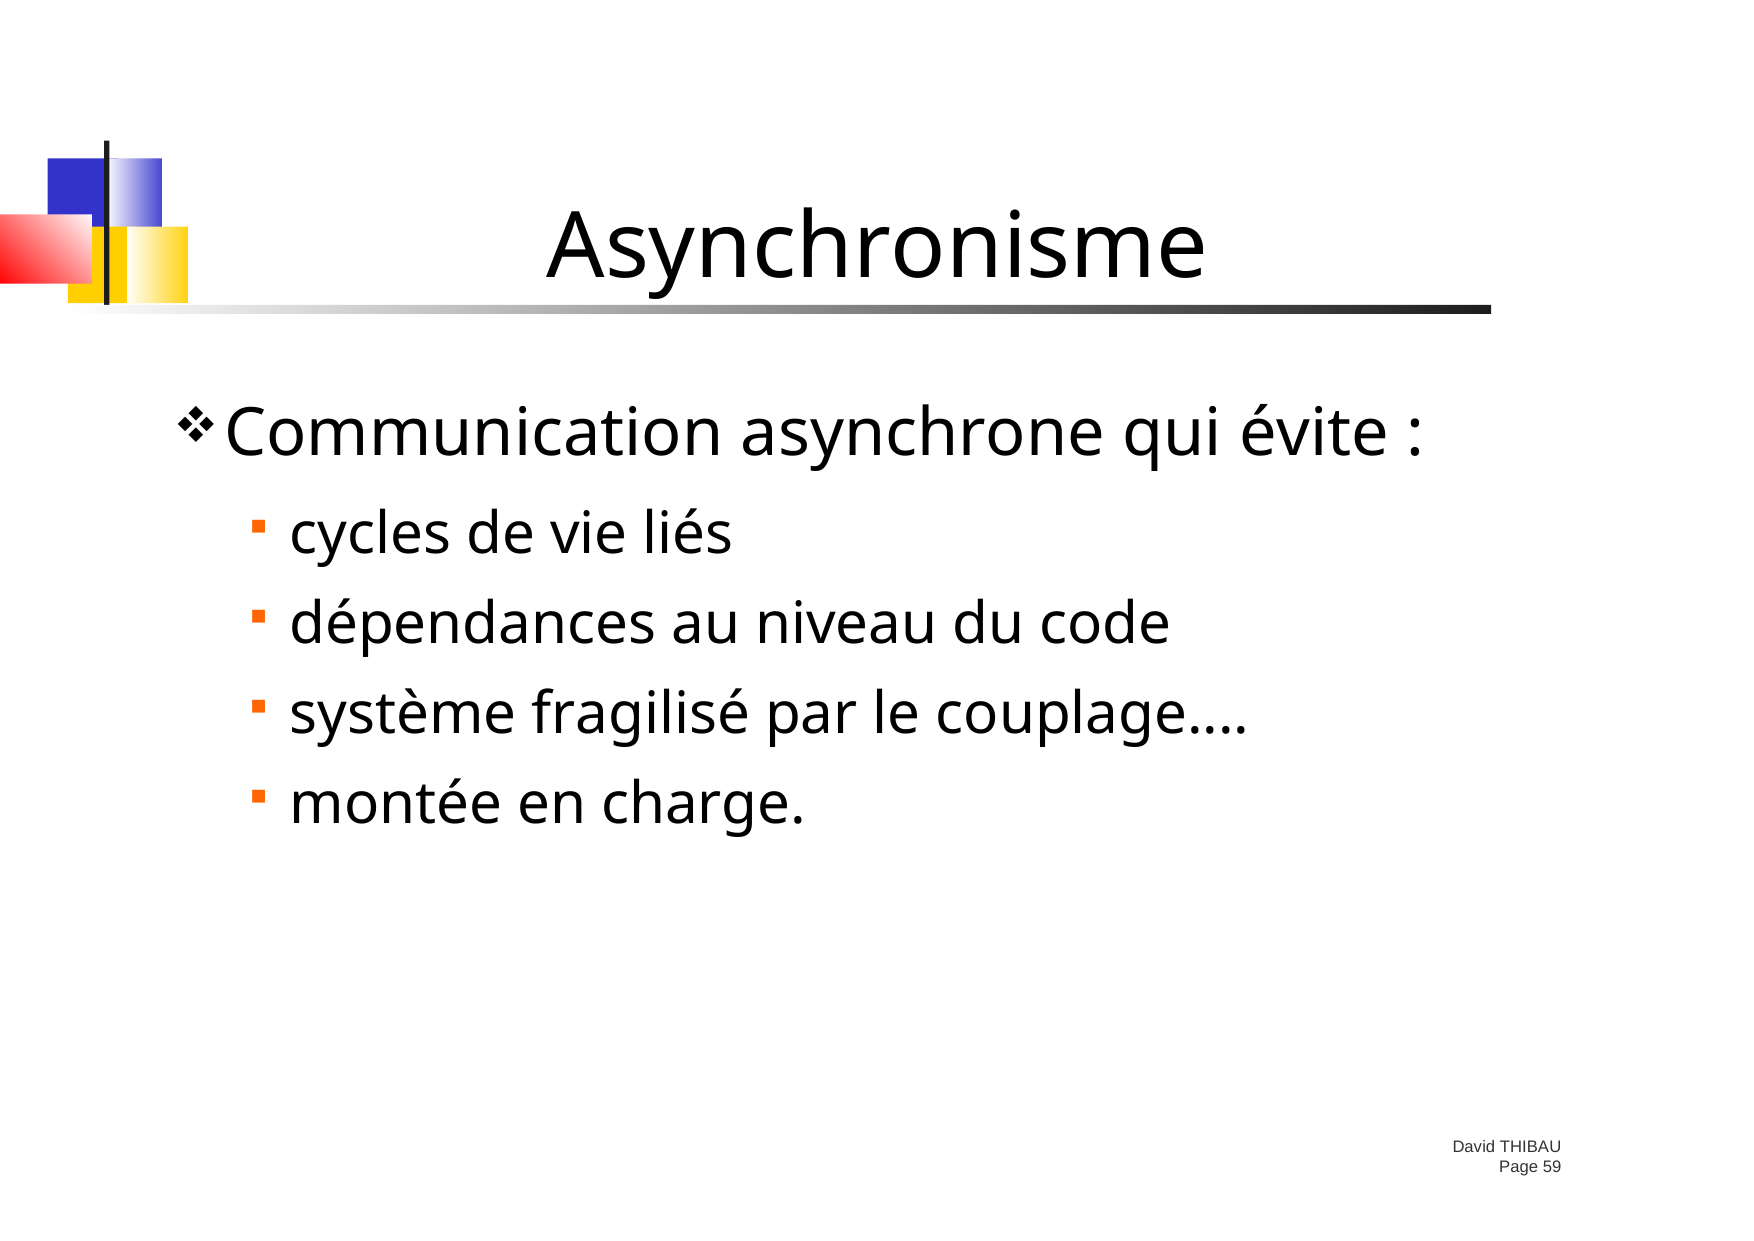

# Asynchronisme
Communication asynchrone qui évite :
cycles de vie liés
dépendances au niveau du code
système fragilisé par le couplage....
montée en charge.